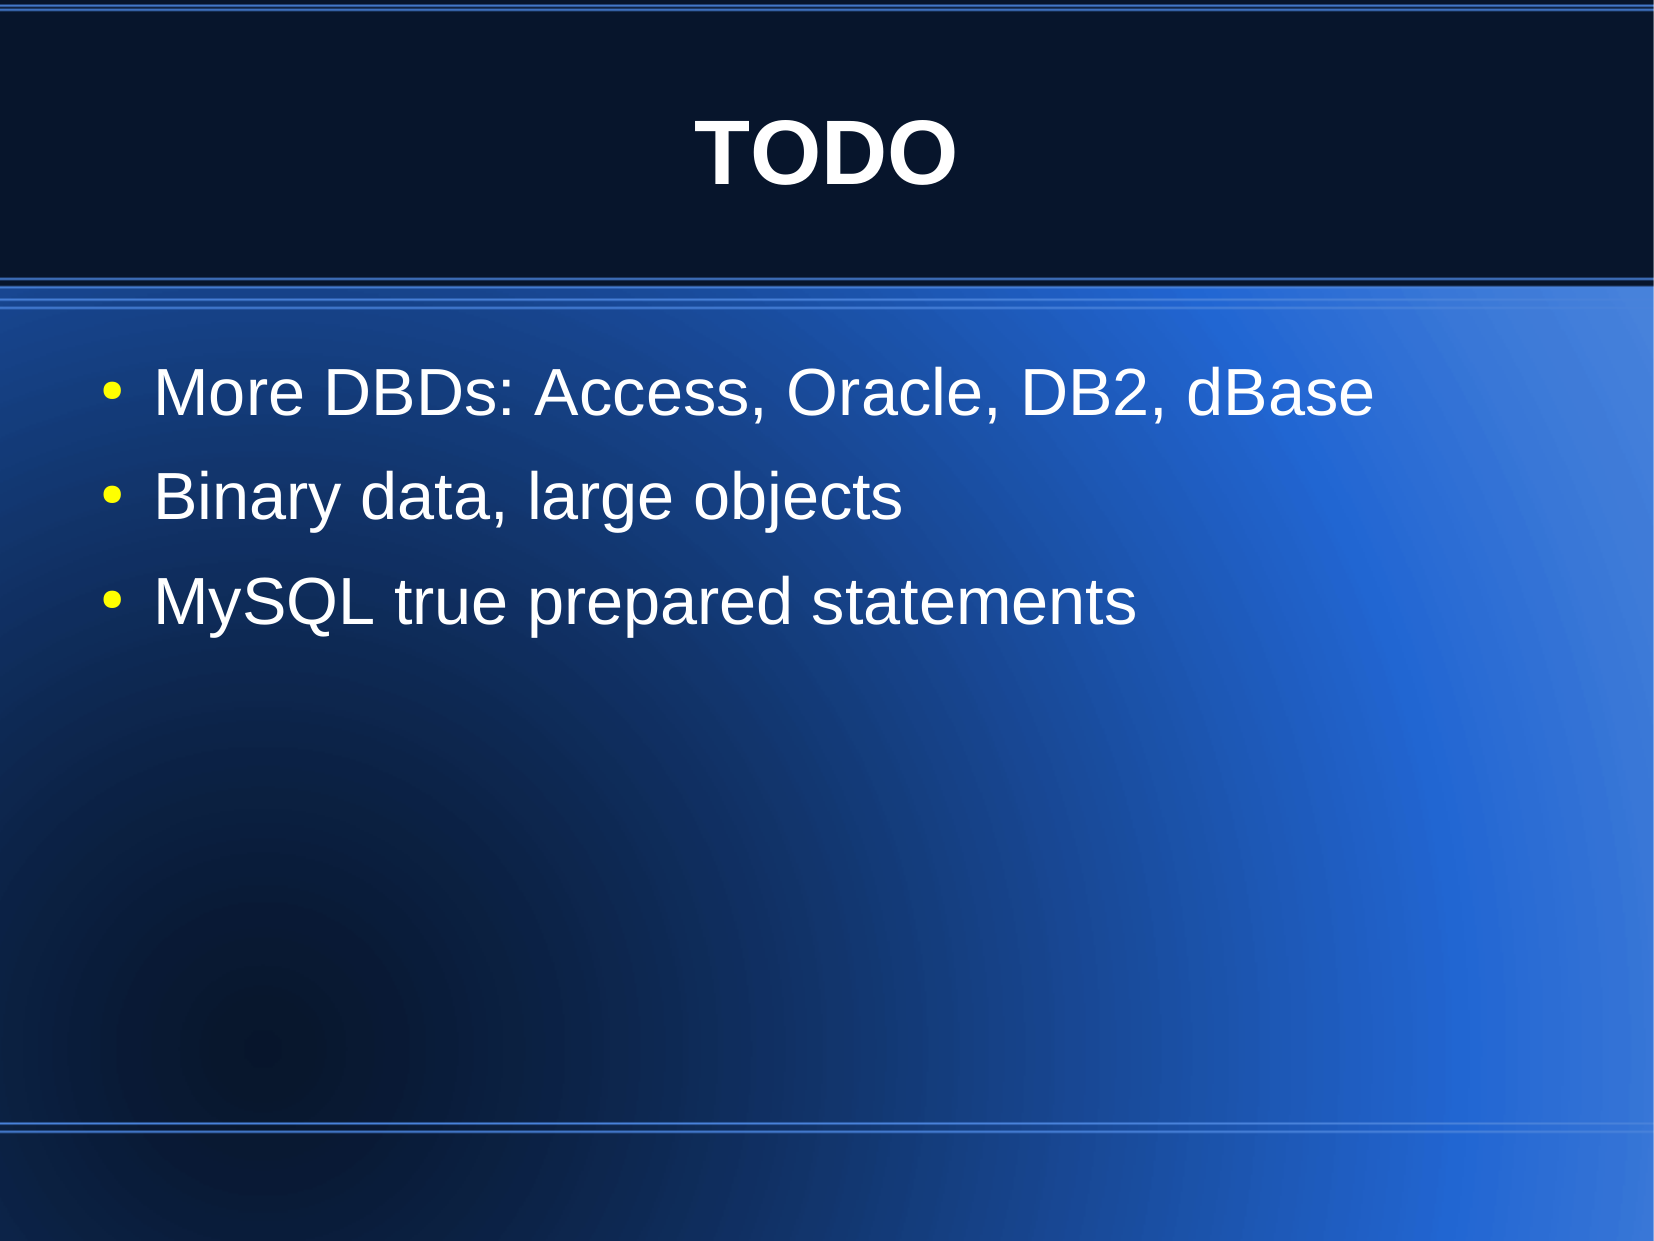

# TODO
More DBDs: Access, Oracle, DB2, dBase
Binary data, large objects
MySQL true prepared statements